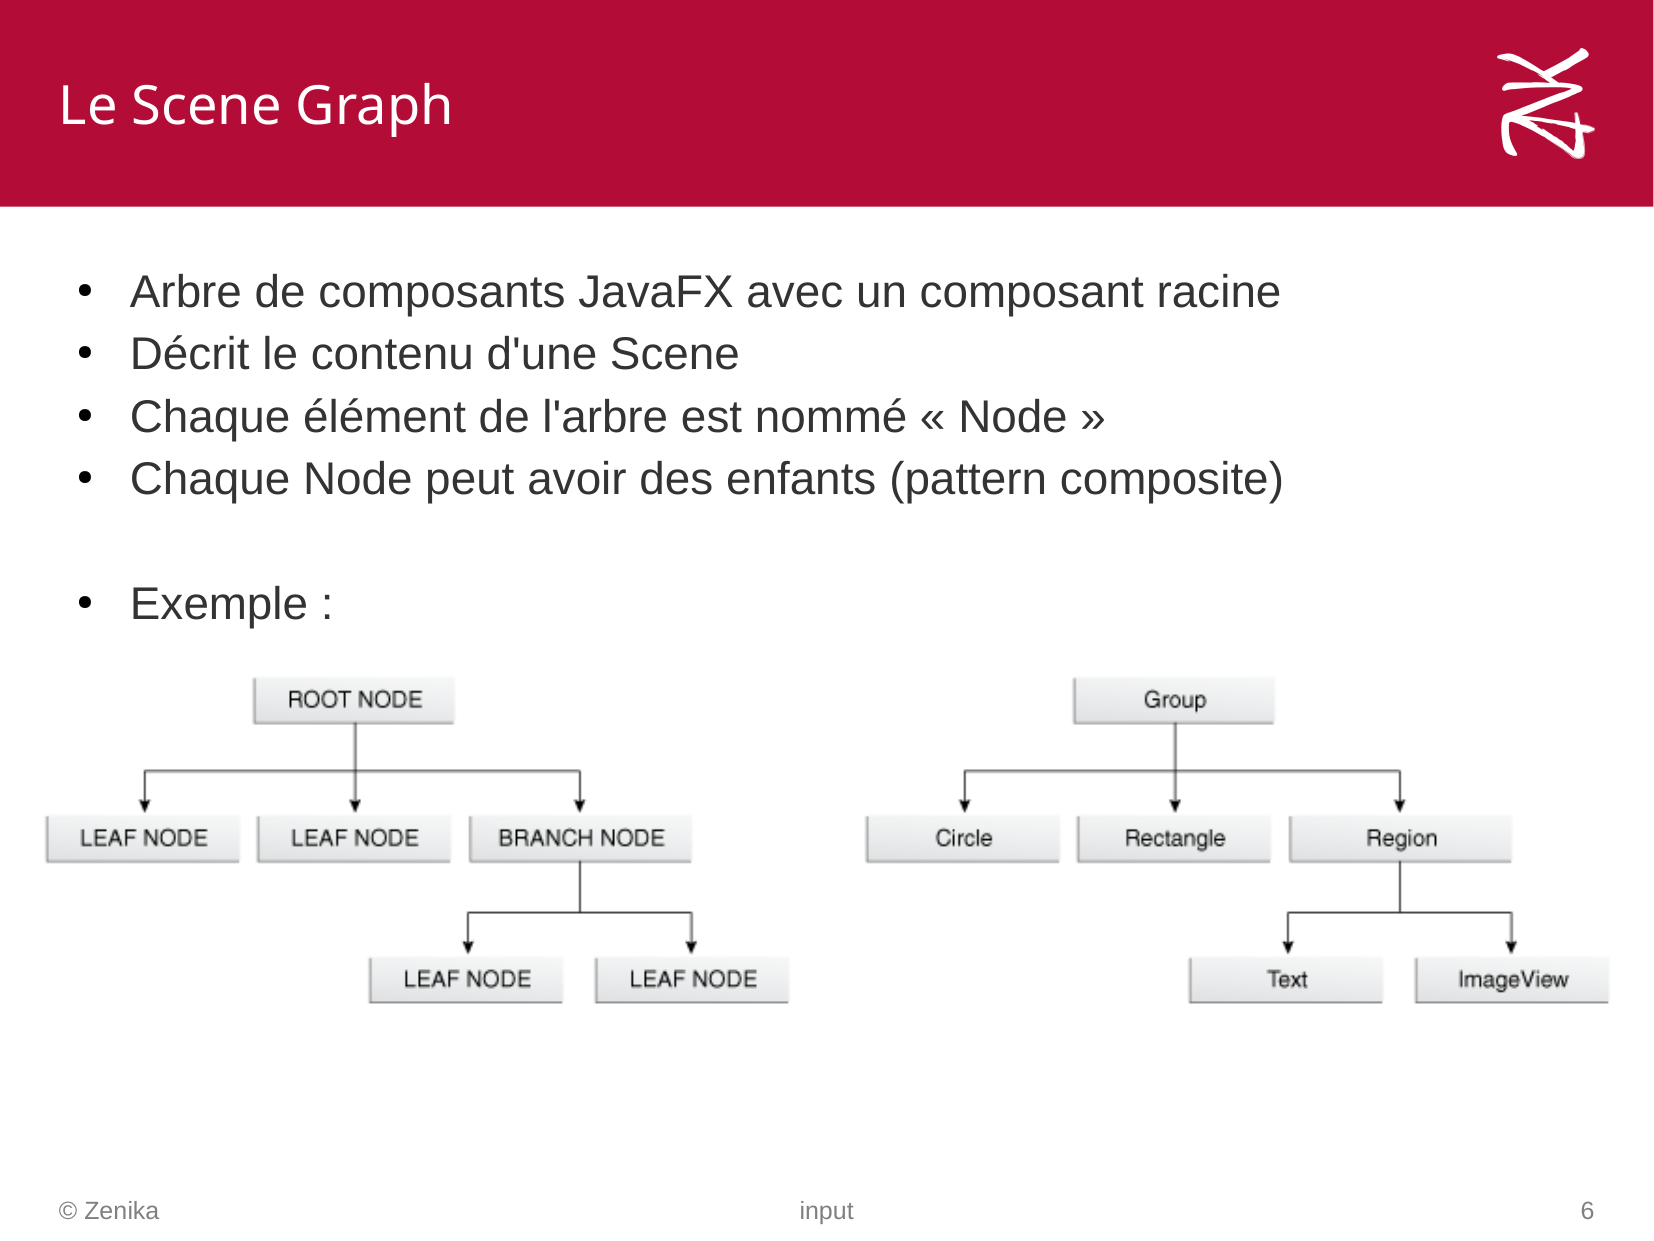

# Le Scene Graph
Arbre de composants JavaFX avec un composant racine
Décrit le contenu d'une Scene
Chaque élément de l'arbre est nommé « Node »
Chaque Node peut avoir des enfants (pattern composite)
Exemple :